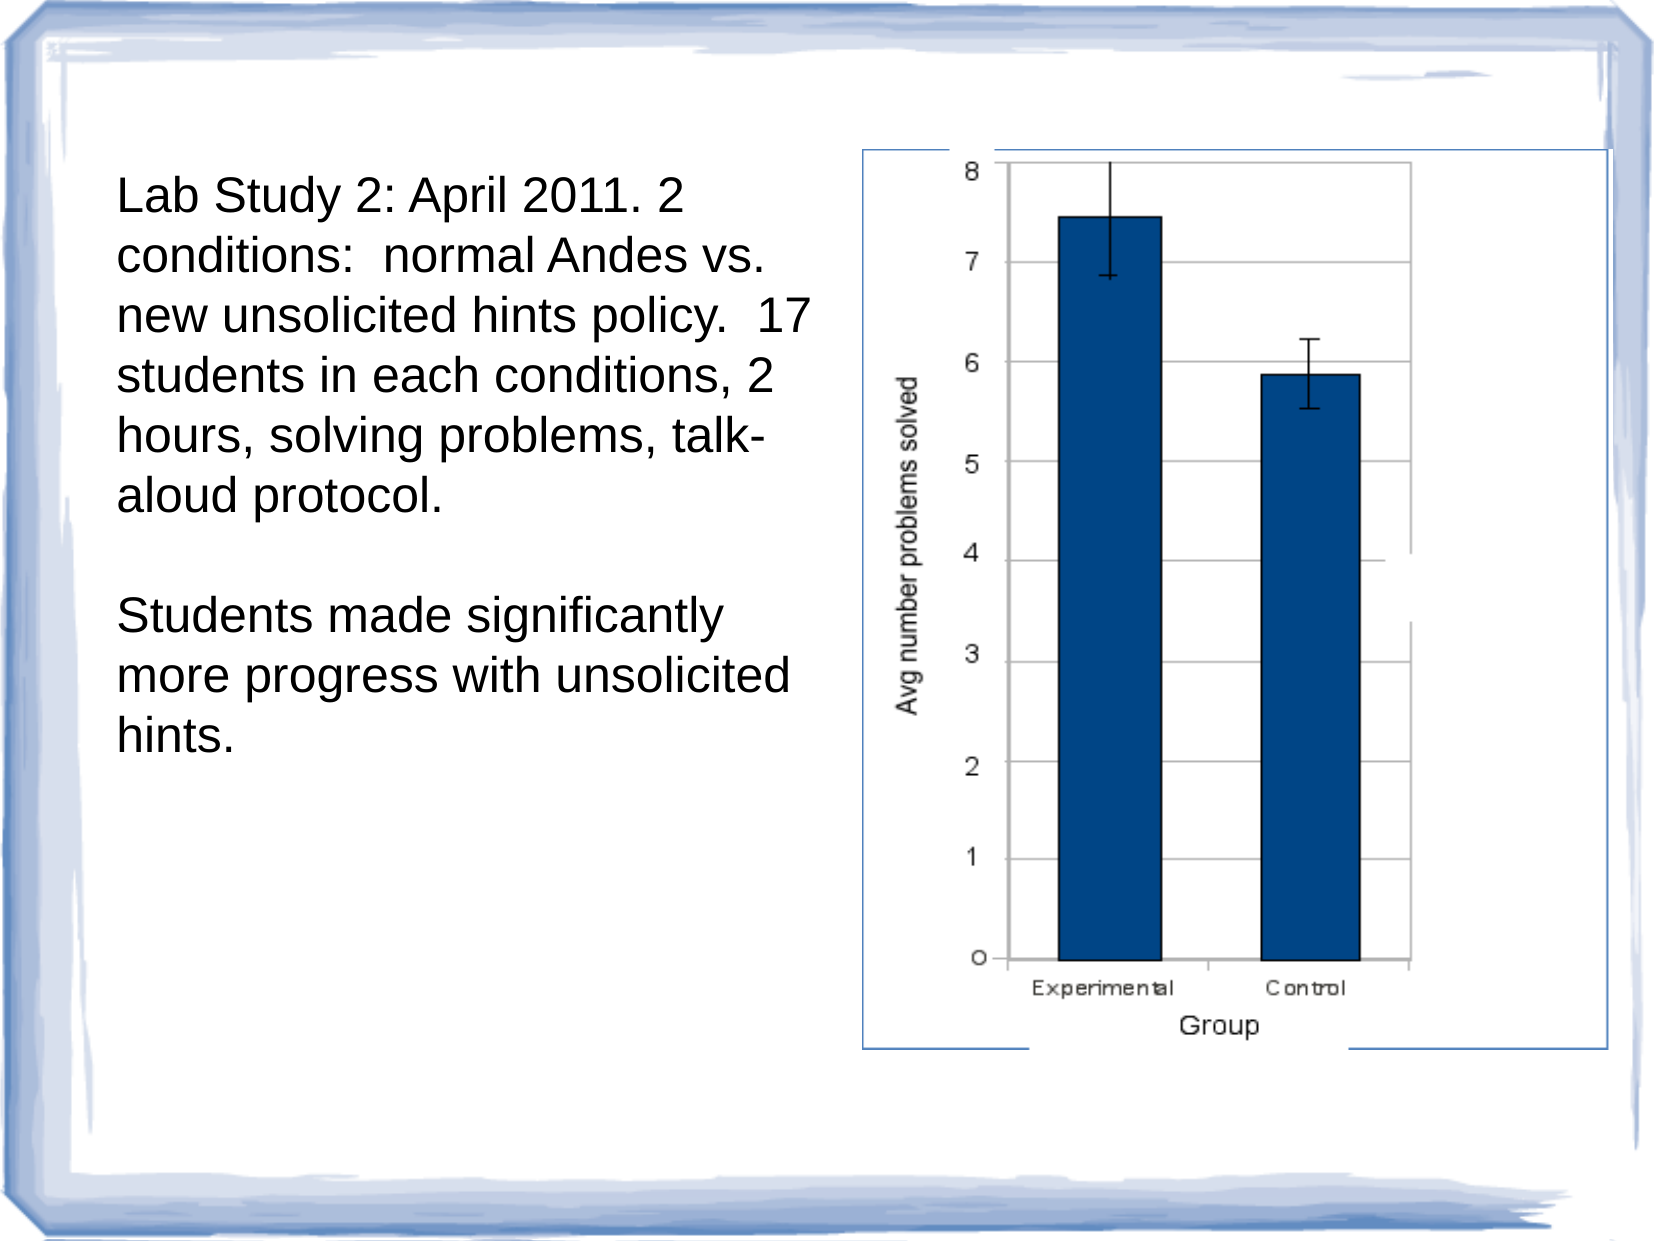

Lab Study 2: April 2011. 2 conditions: normal Andes vs. new unsolicited hints policy. 17 students in each conditions, 2 hours, solving problems, talk-aloud protocol.
Students made significantly more progress with unsolicited hints.